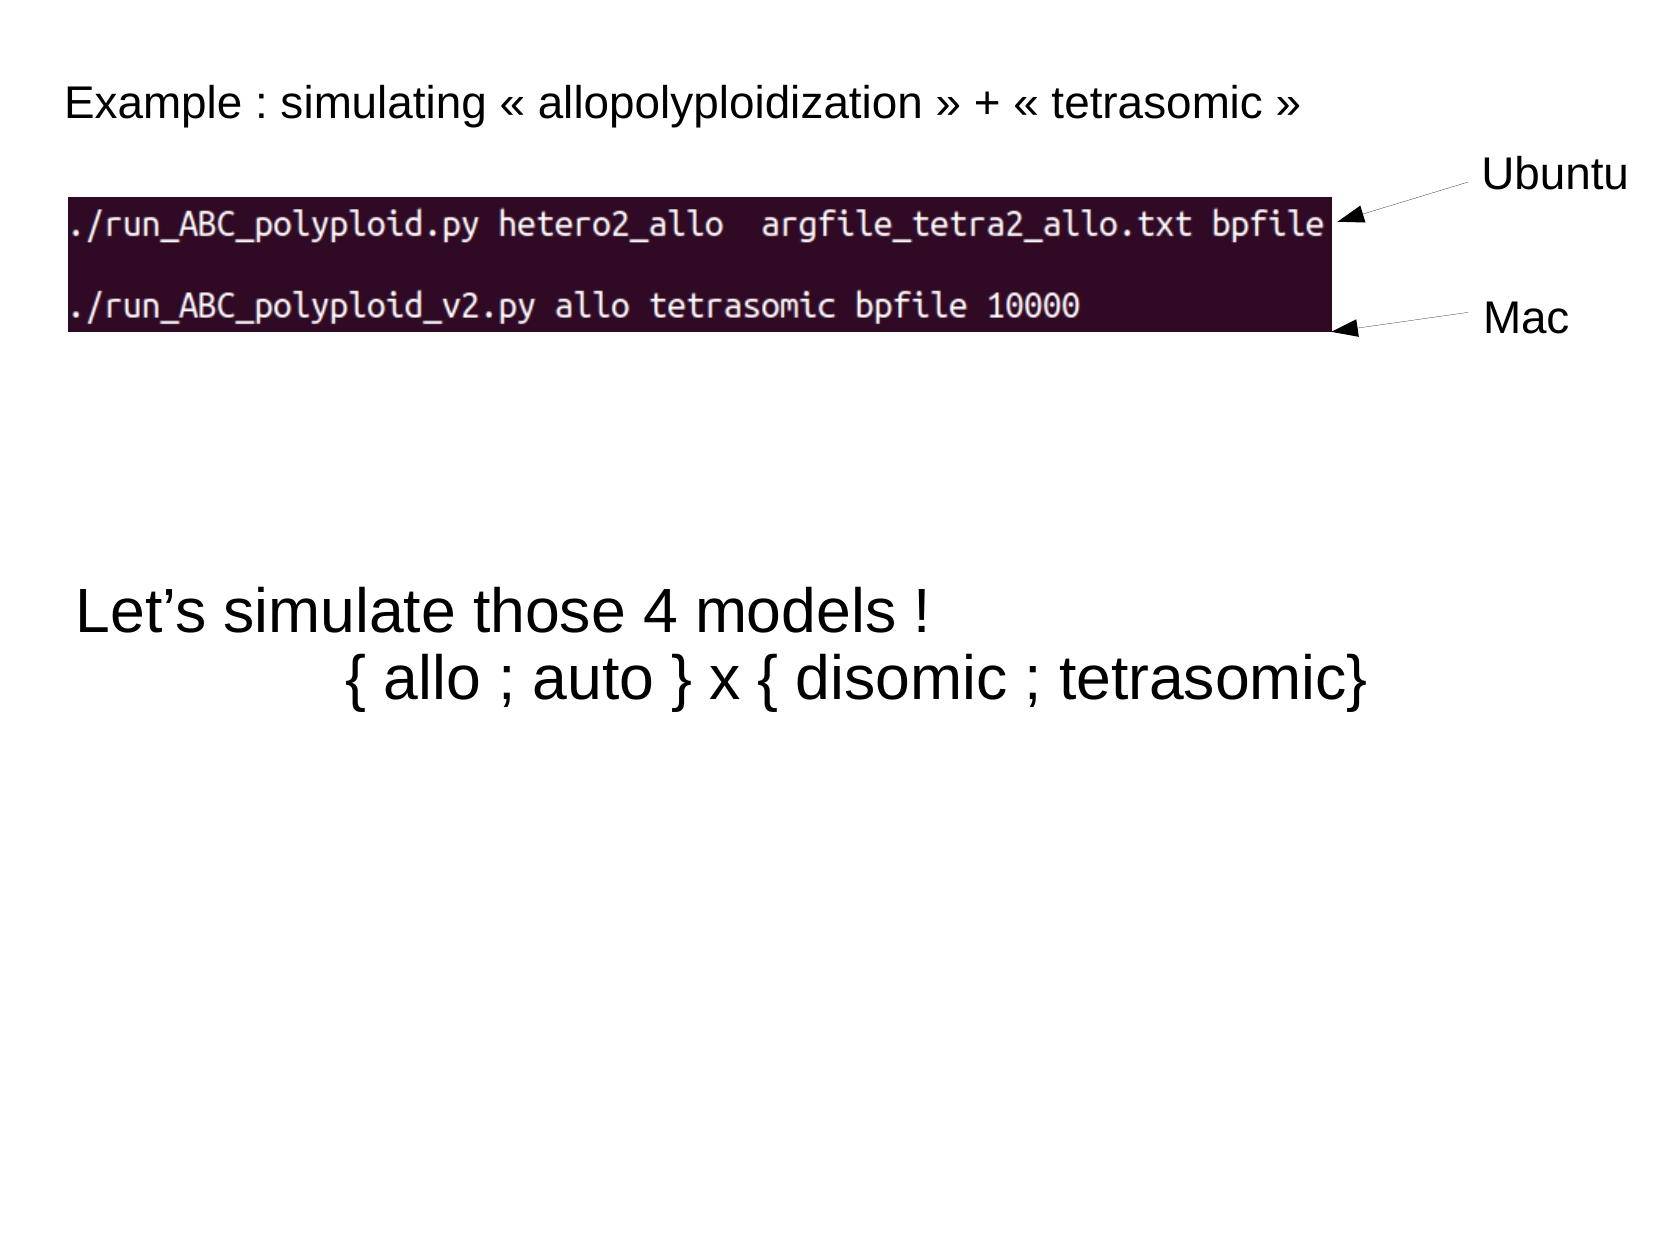

Example : simulating « allopolyploidization » + « tetrasomic »
Ubuntu
Mac
Let’s simulate those 4 models !
{ allo ; auto } x { disomic ; tetrasomic}